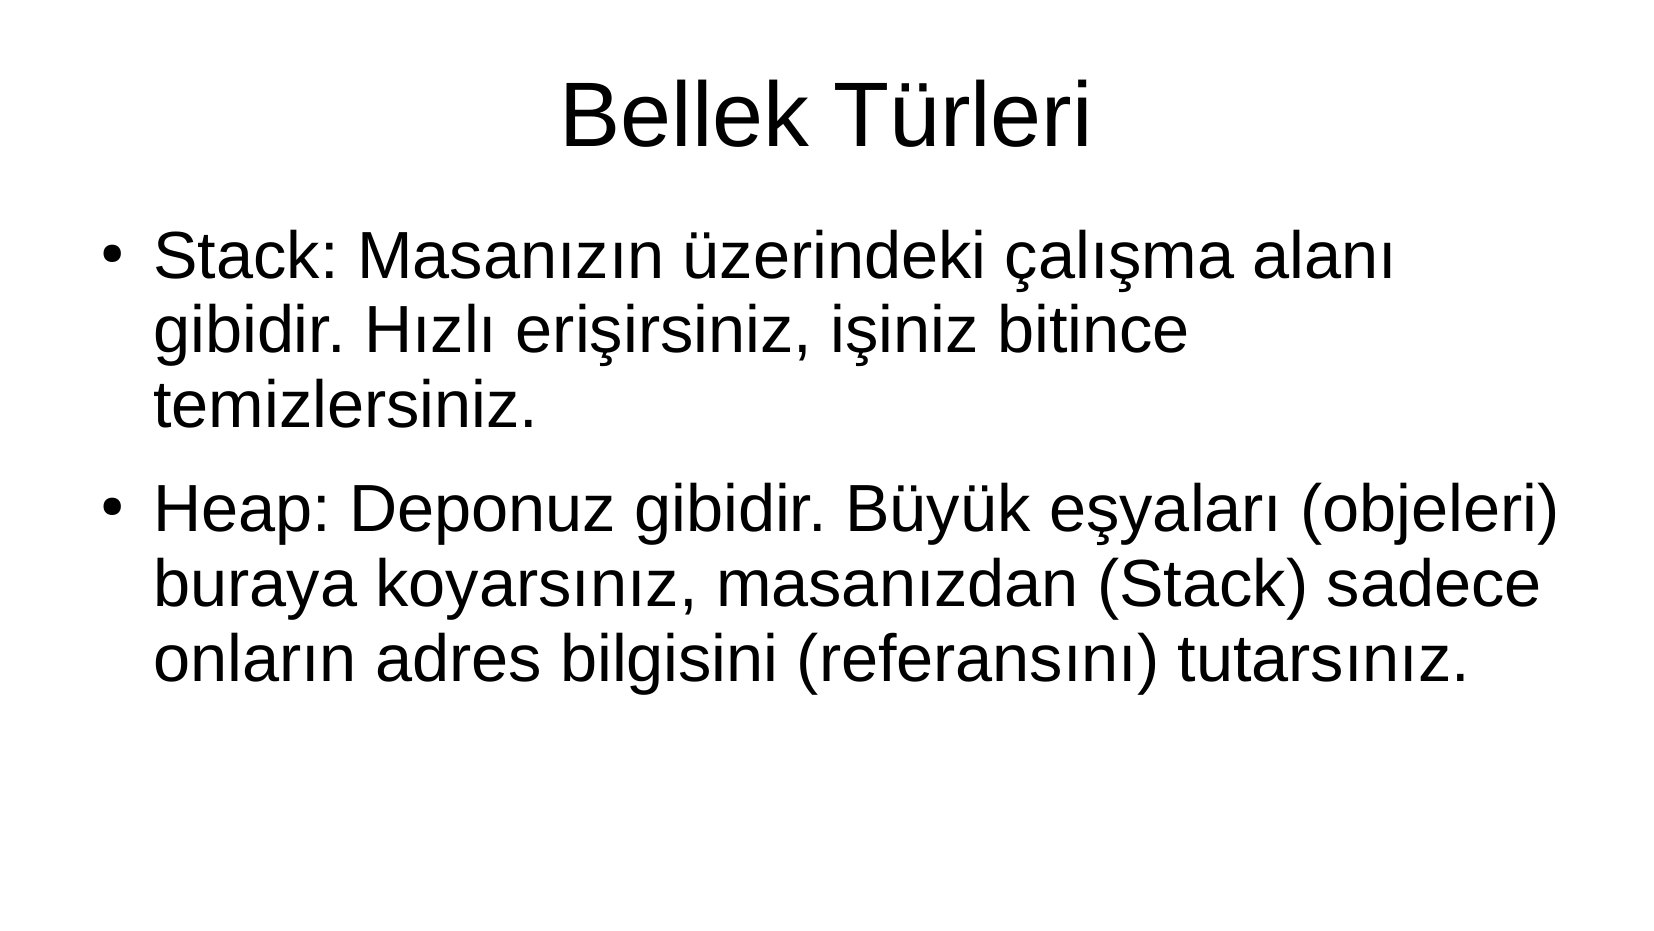

# Bellek Türleri
Stack: Masanızın üzerindeki çalışma alanı gibidir. Hızlı erişirsiniz, işiniz bitince temizlersiniz.
Heap: Deponuz gibidir. Büyük eşyaları (objeleri) buraya koyarsınız, masanızdan (Stack) sadece onların adres bilgisini (referansını) tutarsınız.